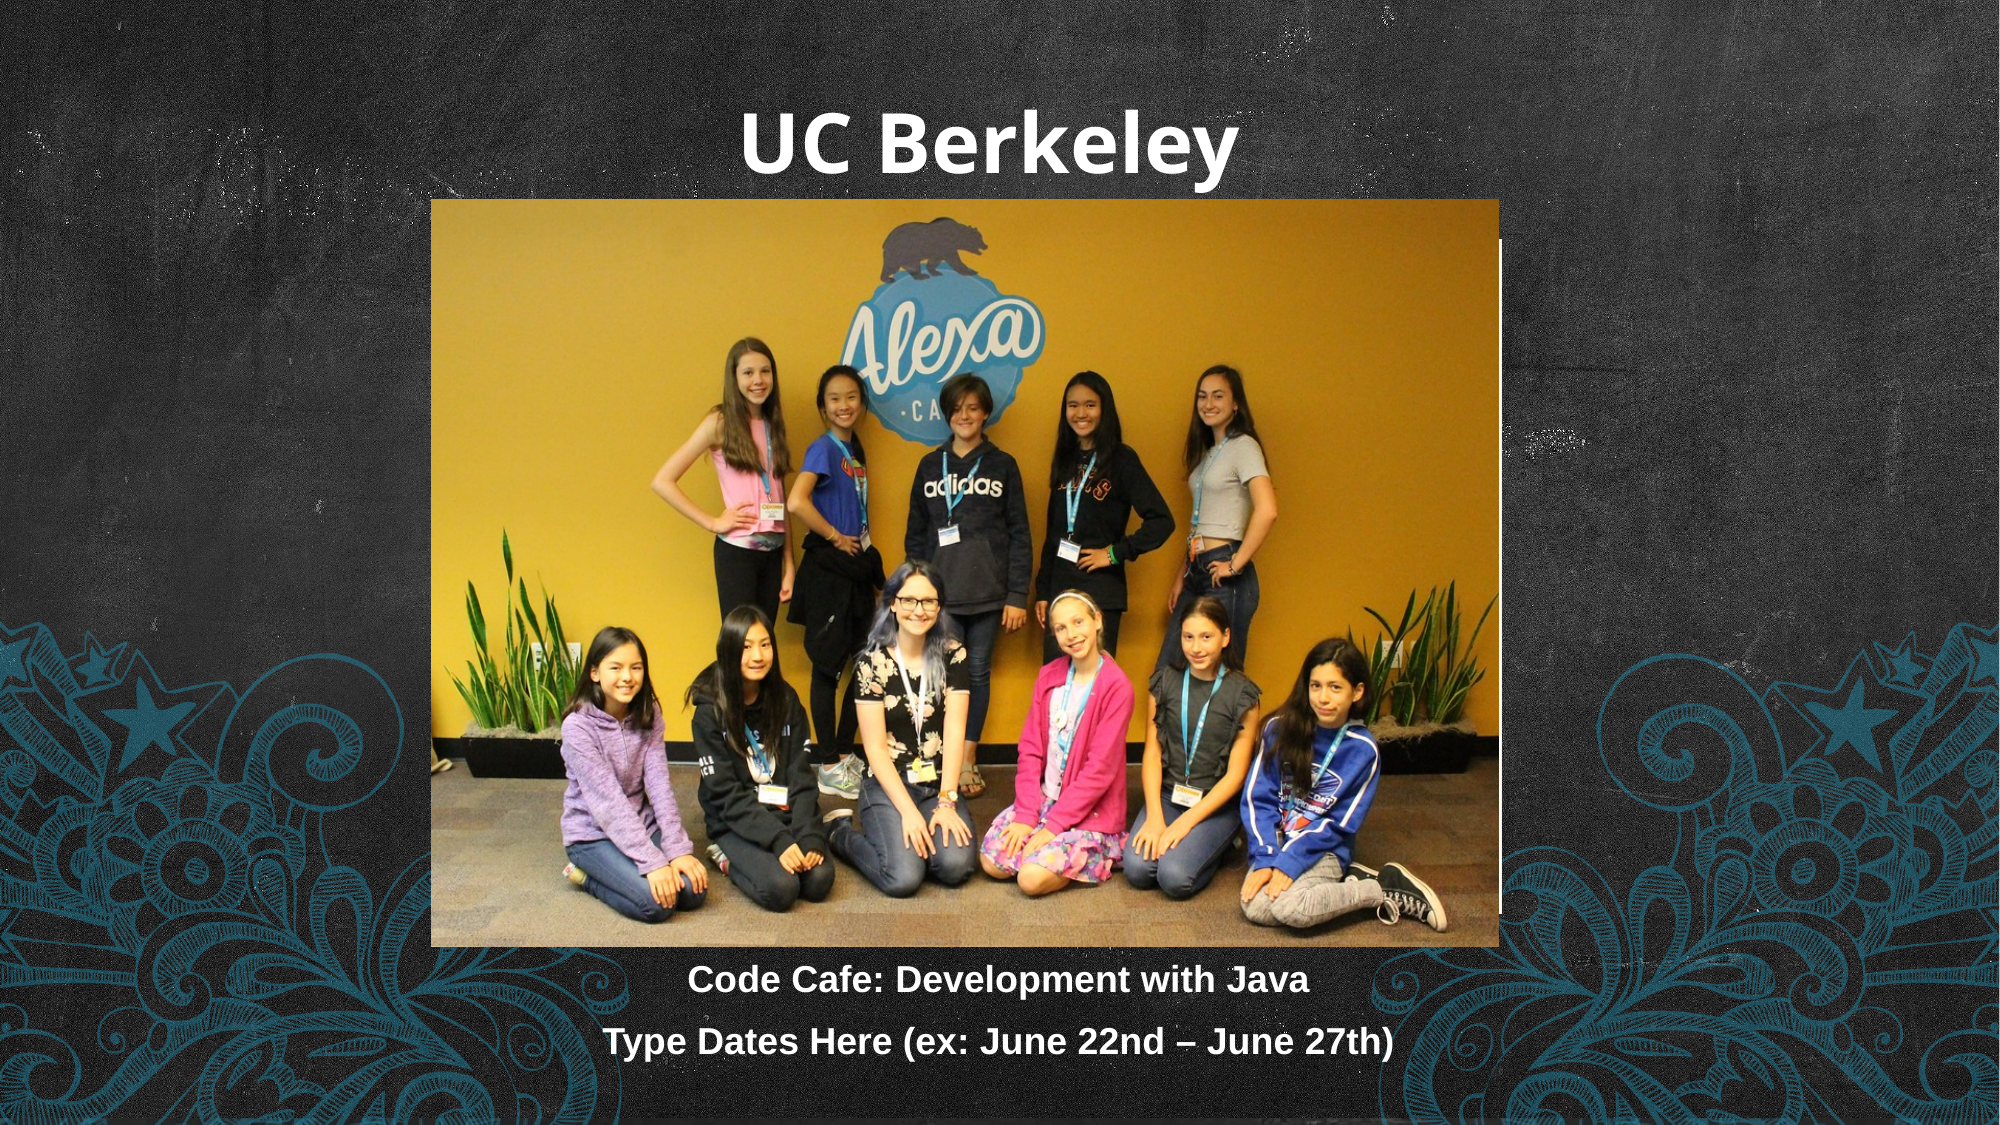

UC Berkeley
Code Cafe: Development with Java
Type Dates Here (ex: June 22nd – June 27th)